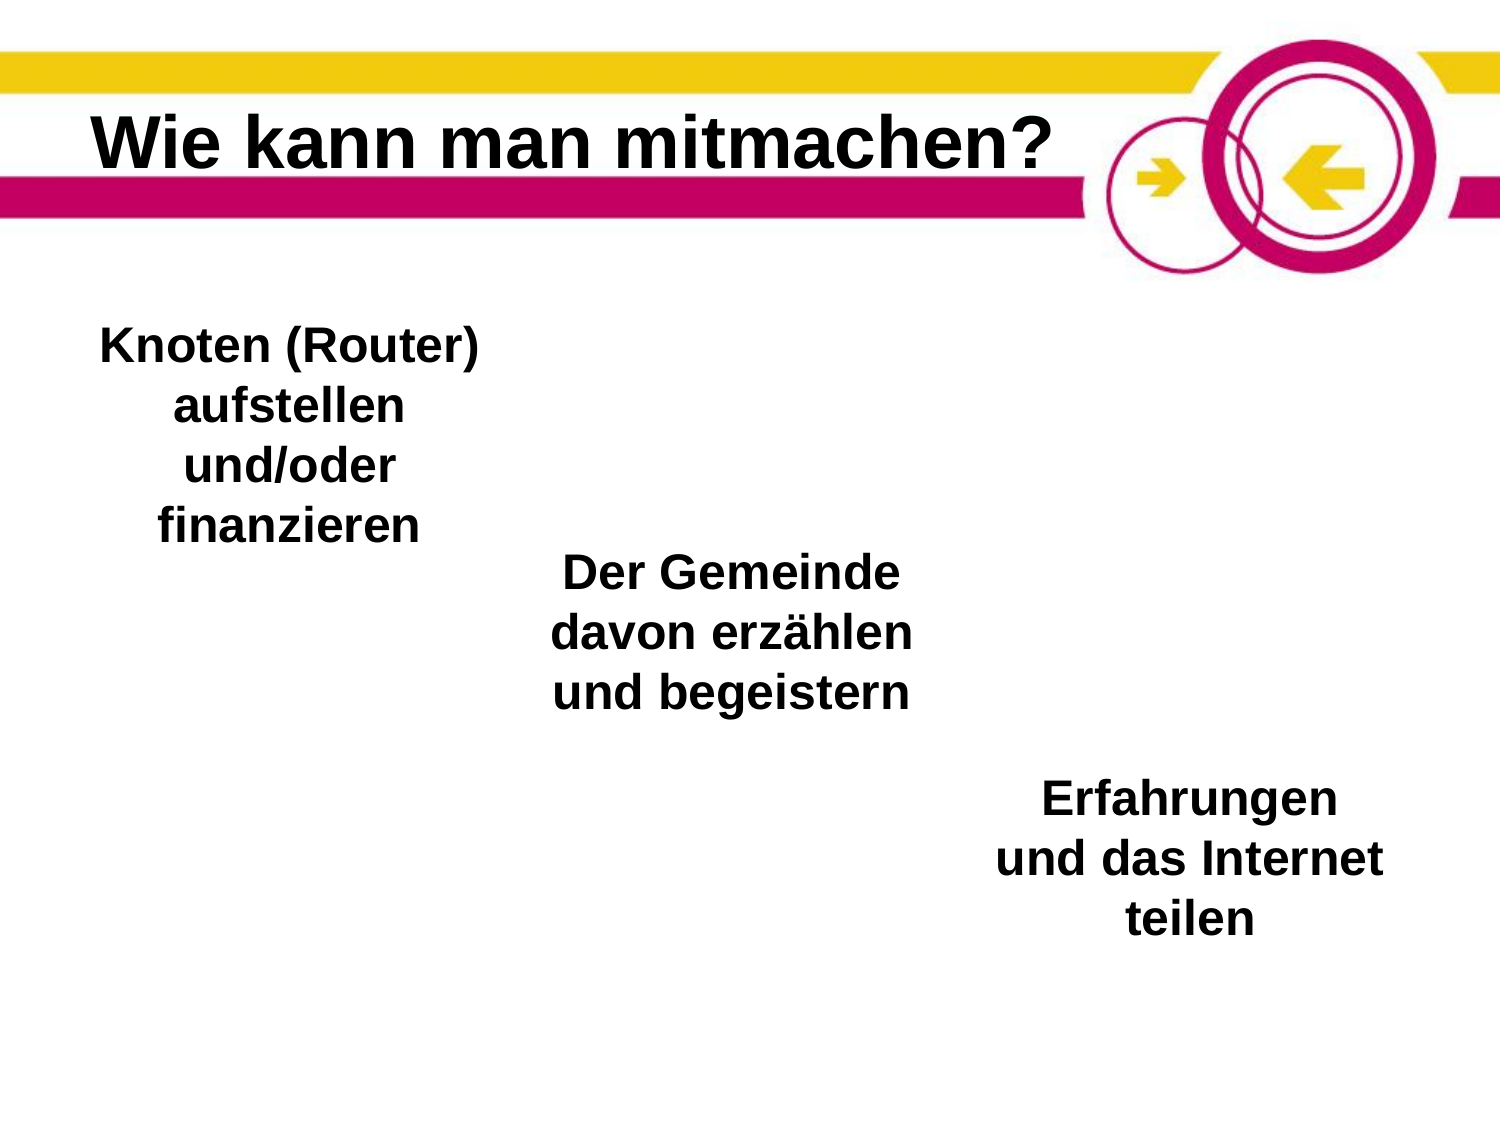

Wie kann man mitmachen?
Knoten (Router)
aufstellen und/oder finanzieren
Der Gemeinde davon erzählen und begeistern
Erfahrungen und das Internet teilen